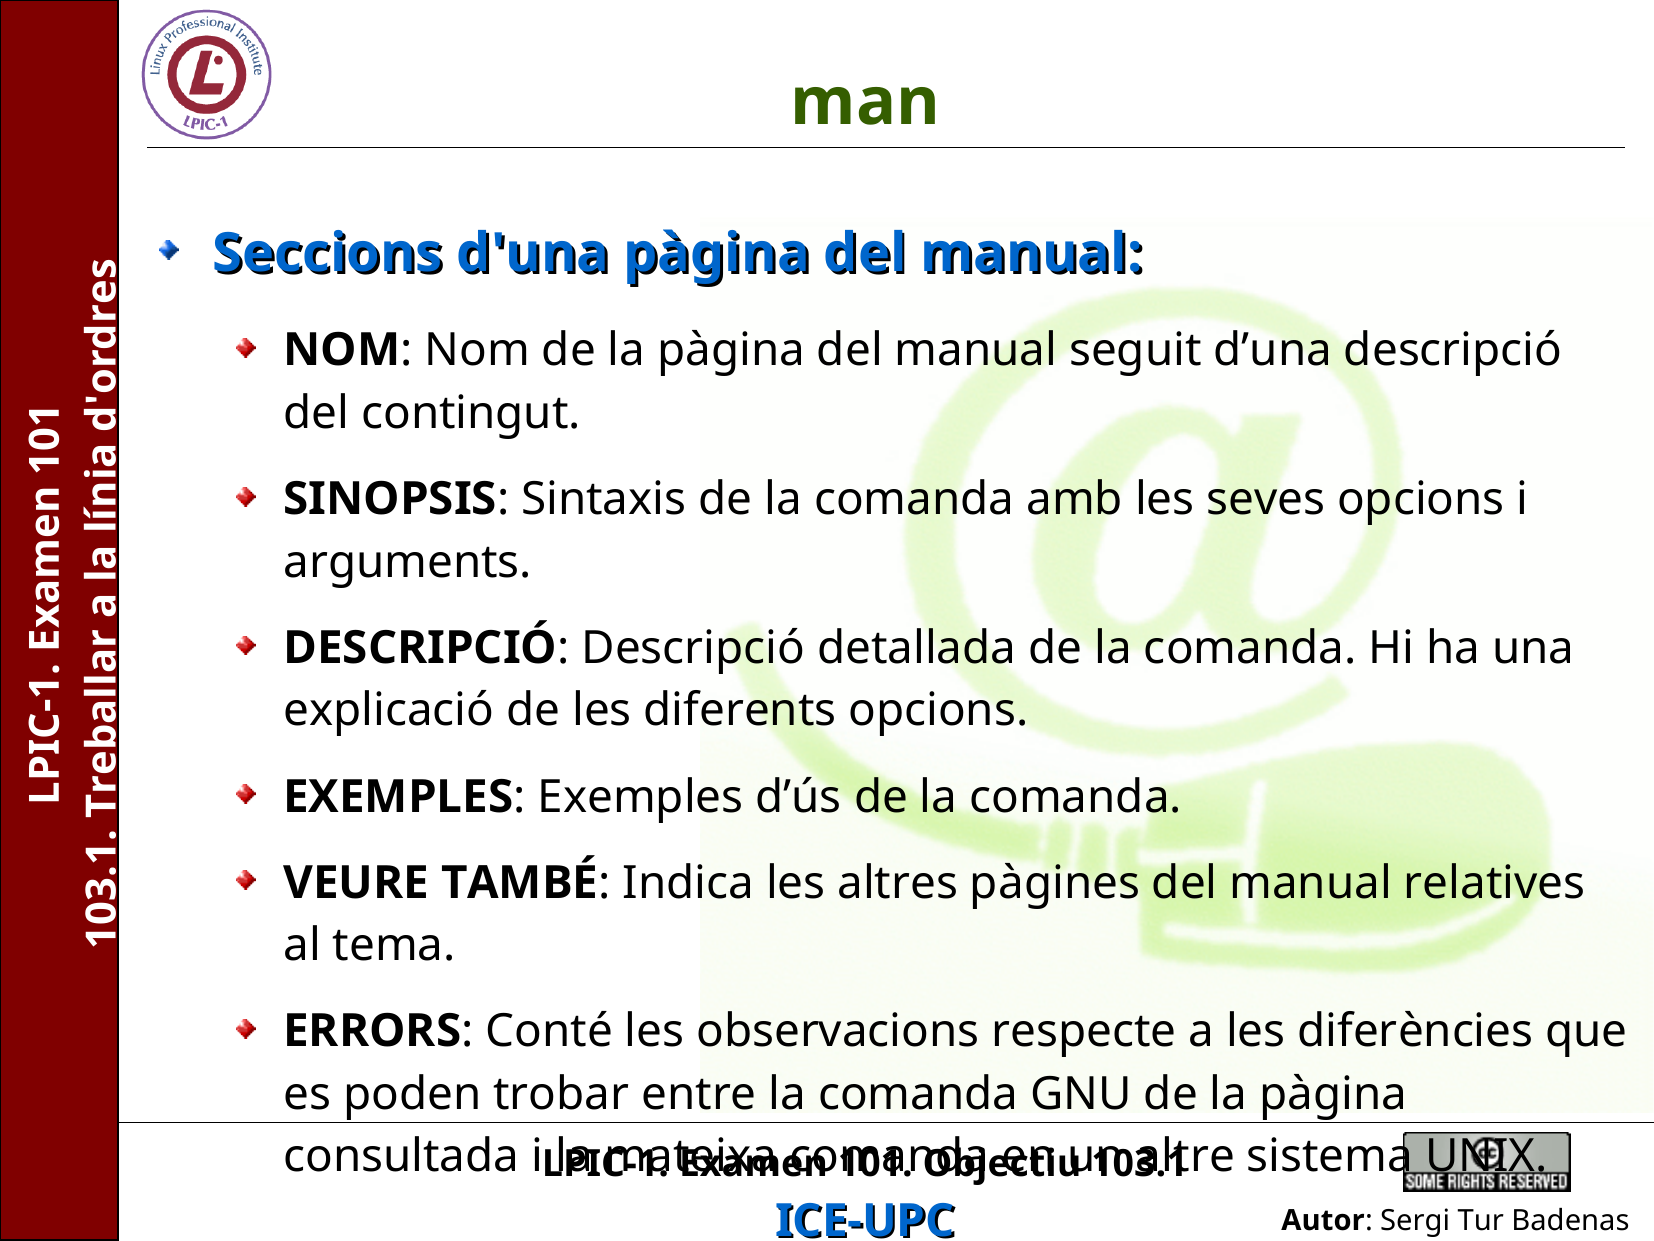

# man
Seccions d'una pàgina del manual:
NOM: Nom de la pàgina del manual seguit d’una descripció del contingut.
SINOPSIS: Sintaxis de la comanda amb les seves opcions i arguments.
DESCRIPCIÓ: Descripció detallada de la comanda. Hi ha una explicació de les diferents opcions.
EXEMPLES: Exemples d’ús de la comanda.
VEURE TAMBÉ: Indica les altres pàgines del manual relatives al tema.
ERRORS: Conté les observacions respecte a les diferències que es poden trobar entre la comanda GNU de la pàgina consultada i la mateixa comanda en un altre sistema UNIX.